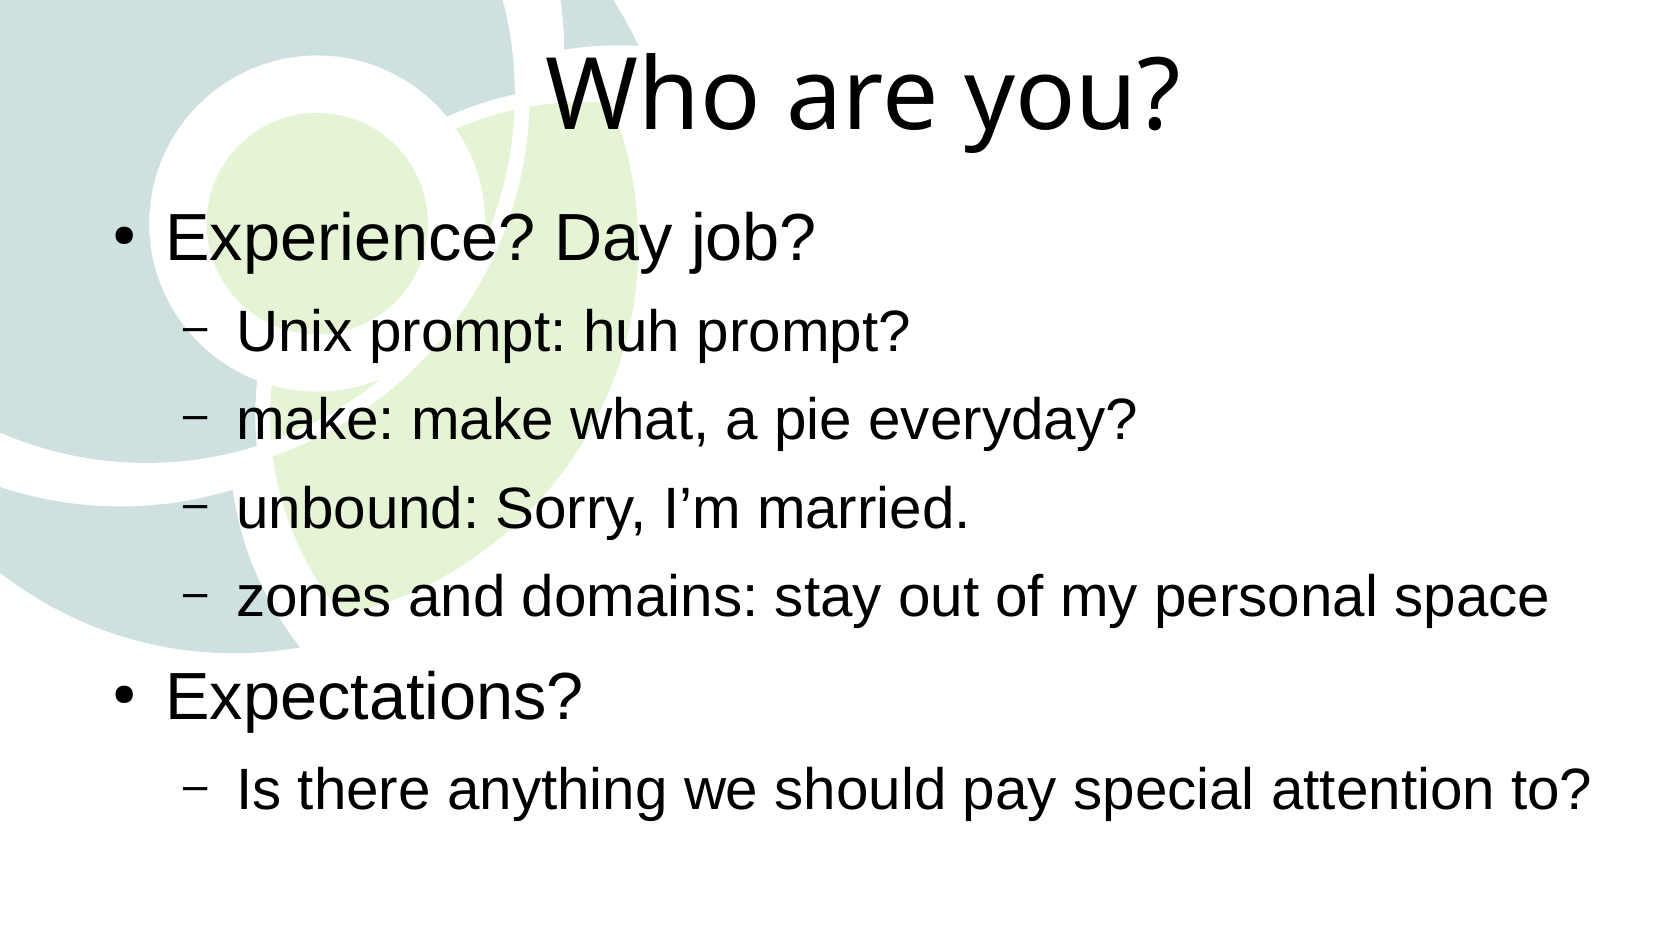

Who are you?
# Experience? Day job?
Unix prompt: huh prompt?
make: make what, a pie everyday?
unbound: Sorry, I’m married.
zones and domains: stay out of my personal space
Expectations?
Is there anything we should pay special attention to?